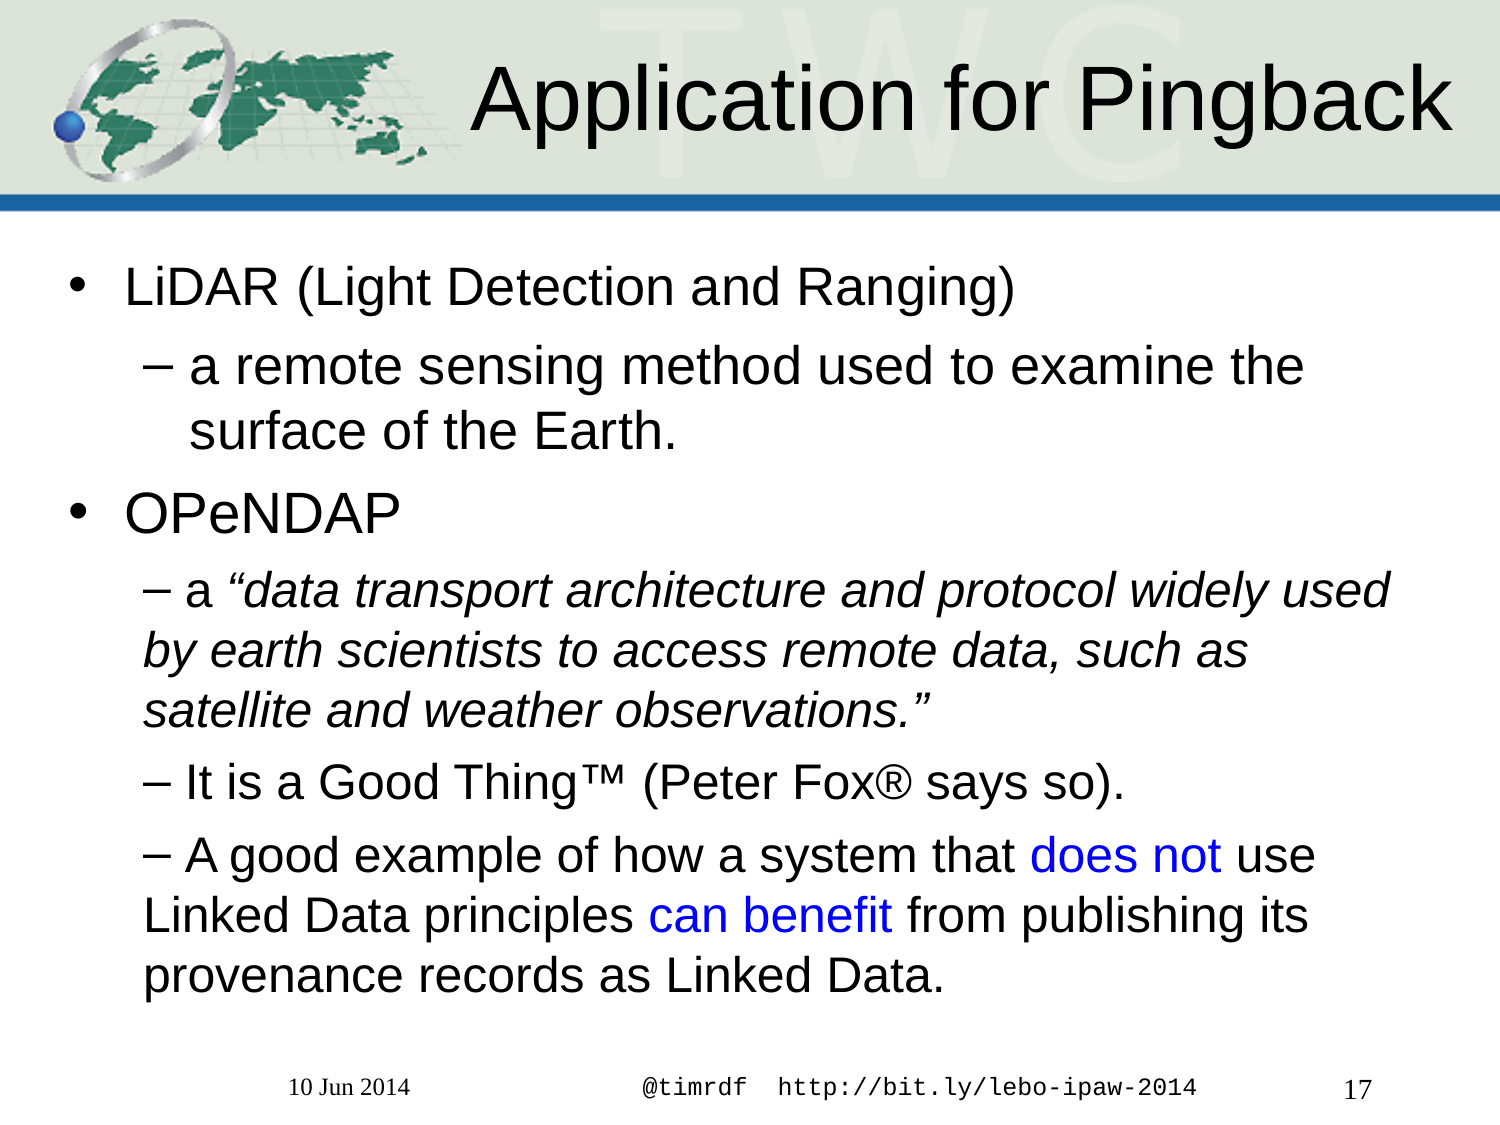

# Application for Pingback
LiDAR (Light Detection and Ranging)
a remote sensing method used to examine the surface of the Earth.
OPeNDAP
 a “data transport architecture and protocol widely used by earth scientists to access remote data, such as satellite and weather observations.”
 It is a Good Thing™ (Peter Fox® says so).
 A good example of how a system that does not use Linked Data principles can benefit from publishing its provenance records as Linked Data.
10 Jun 2014
@timrdf http://bit.ly/lebo-ipaw-2014
17